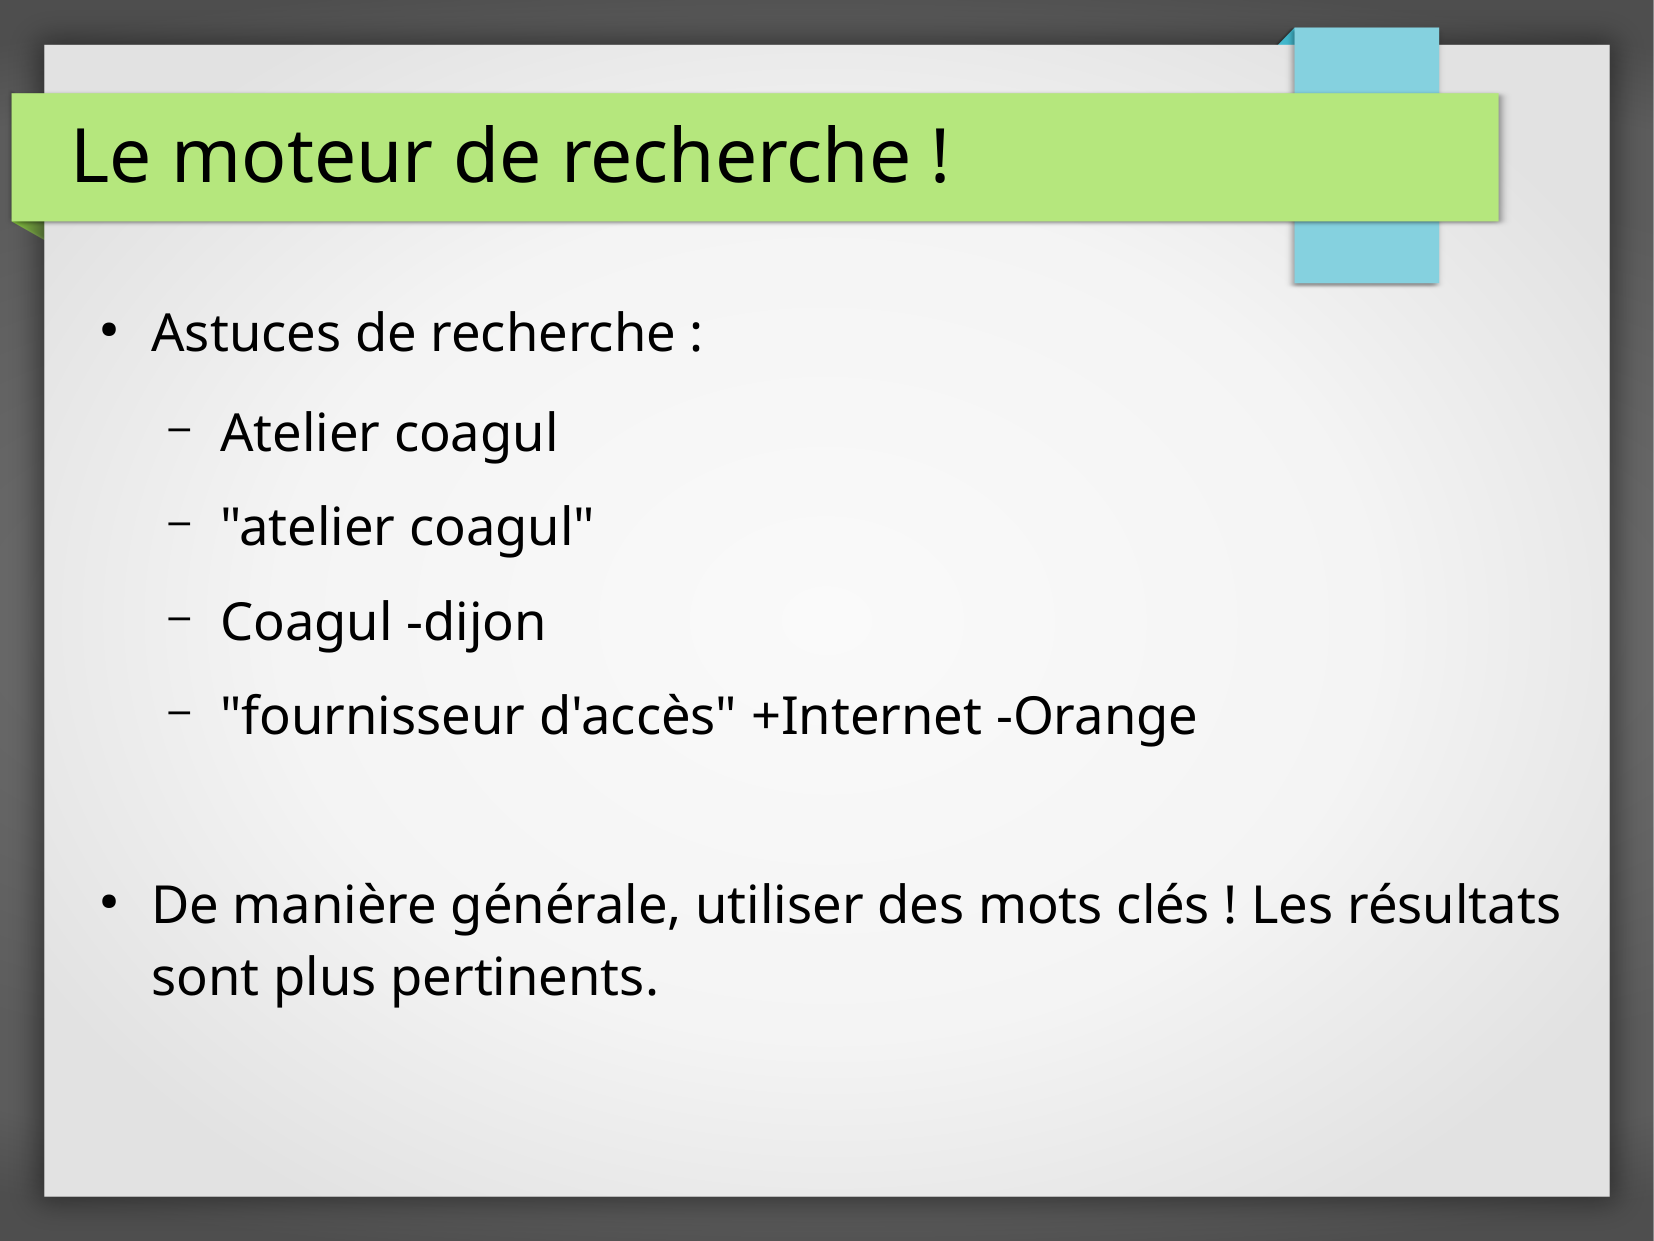

# Le moteur de recherche !
Astuces de recherche :
Atelier coagul
"atelier coagul"
Coagul -dijon
"fournisseur d'accès" +Internet -Orange
De manière générale, utiliser des mots clés ! Les résultats sont plus pertinents.